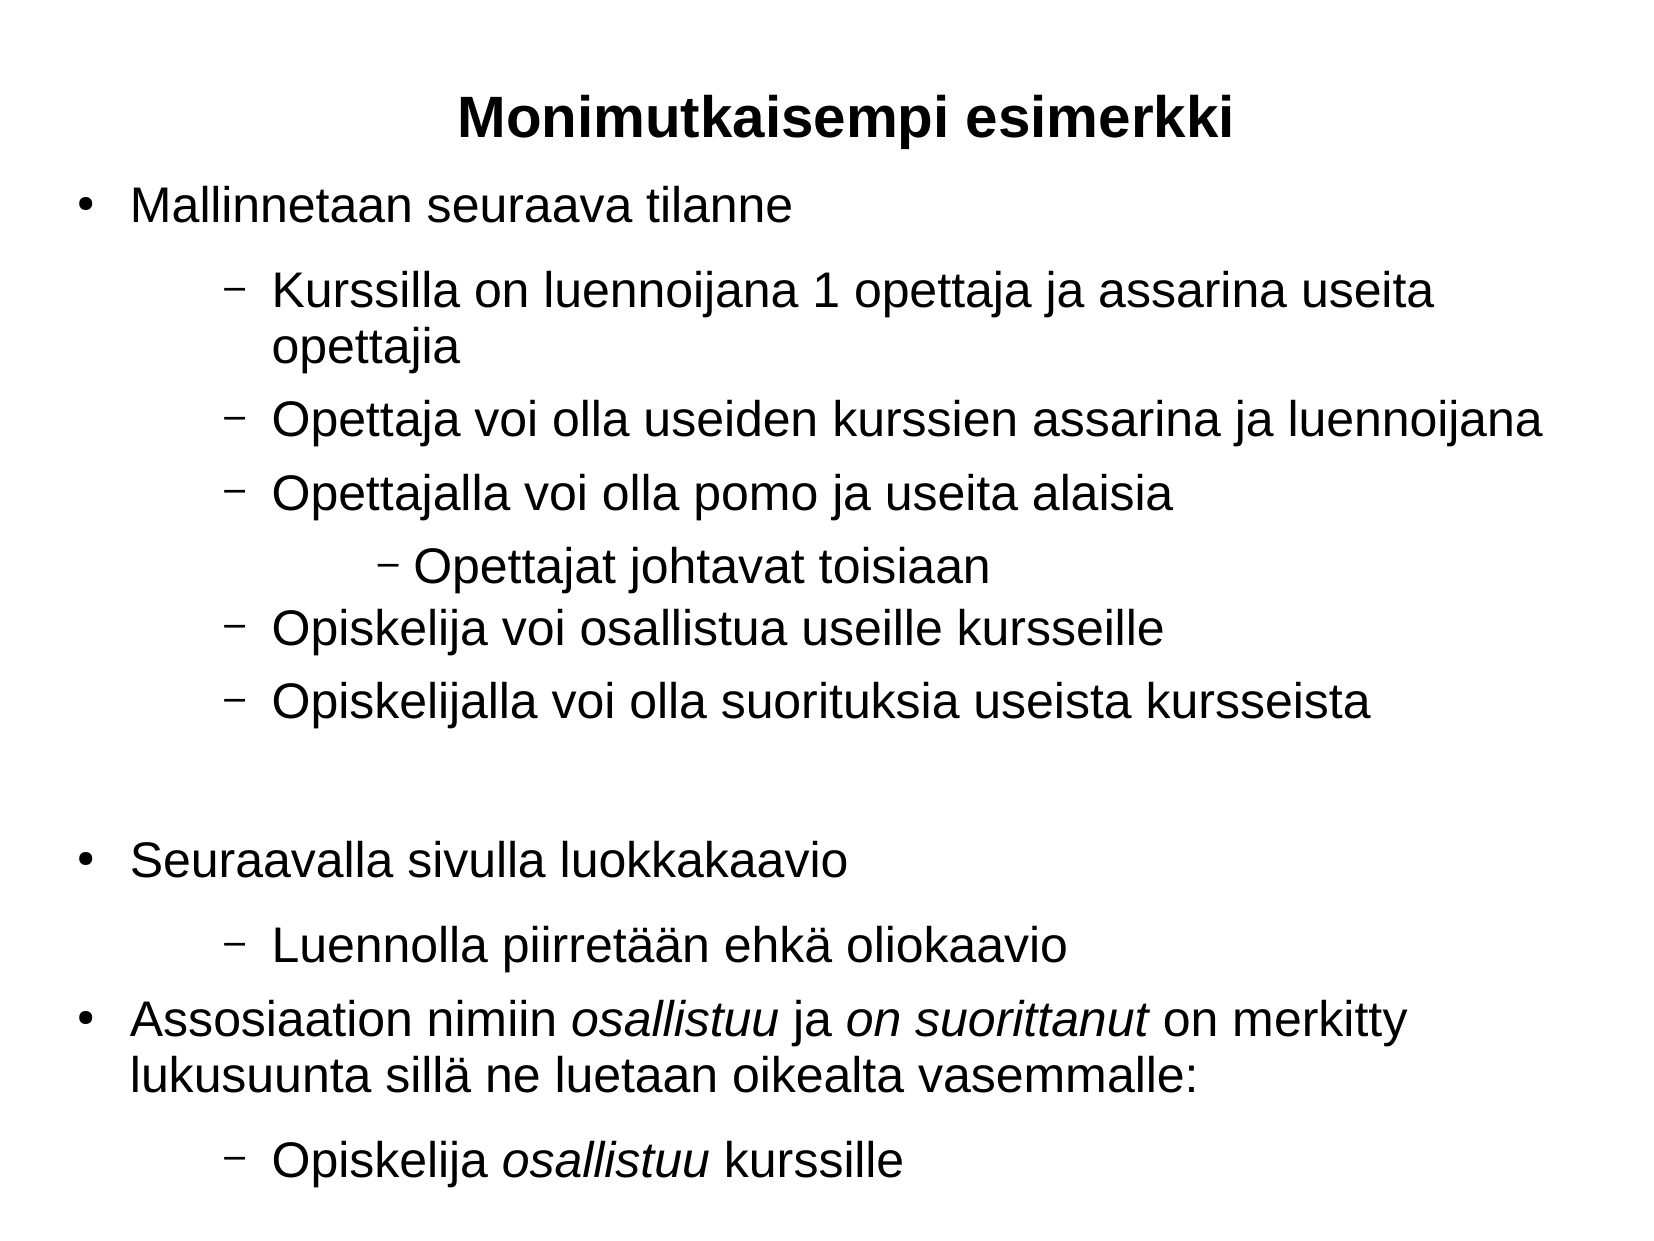

# Monimutkaisempi esimerkki
Mallinnetaan seuraava tilanne
Kurssilla on luennoijana 1 opettaja ja assarina useita opettajia
Opettaja voi olla useiden kurssien assarina ja luennoijana
Opettajalla voi olla pomo ja useita alaisia
Opettajat johtavat toisiaan
Opiskelija voi osallistua useille kursseille
Opiskelijalla voi olla suorituksia useista kursseista
Seuraavalla sivulla luokkakaavio
Luennolla piirretään ehkä oliokaavio
Assosiaation nimiin osallistuu ja on suorittanut on merkitty lukusuunta sillä ne luetaan oikealta vasemmalle:
Opiskelija osallistuu kurssille